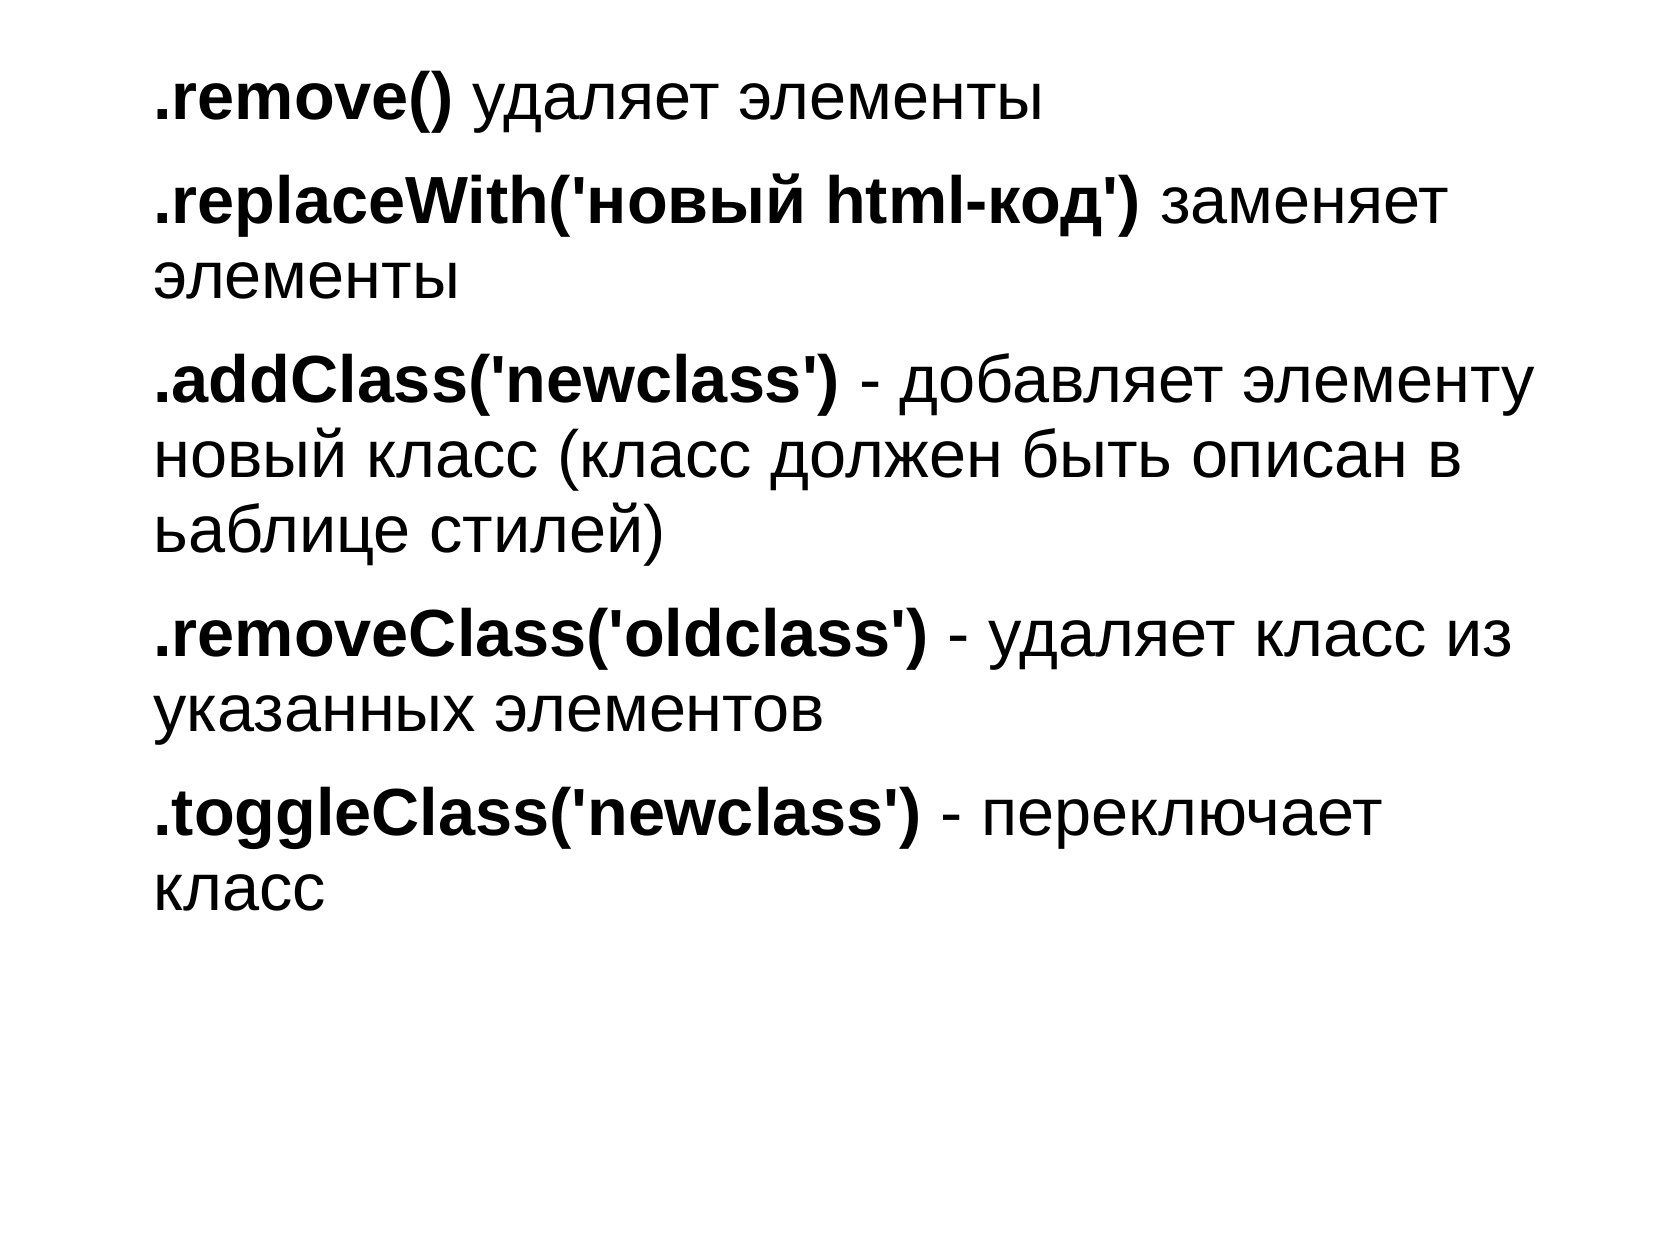

# .remove() удаляет элементы
.replaceWith('новый html-код') заменяет элементы
.addClass('newclass') - добавляет элементу новый класс (класс должен быть описан в ьаблице стилей)
.removeClass('oldclass') - удаляет класс из указанных элементов
.toggleClass('newclass') - переключает класс